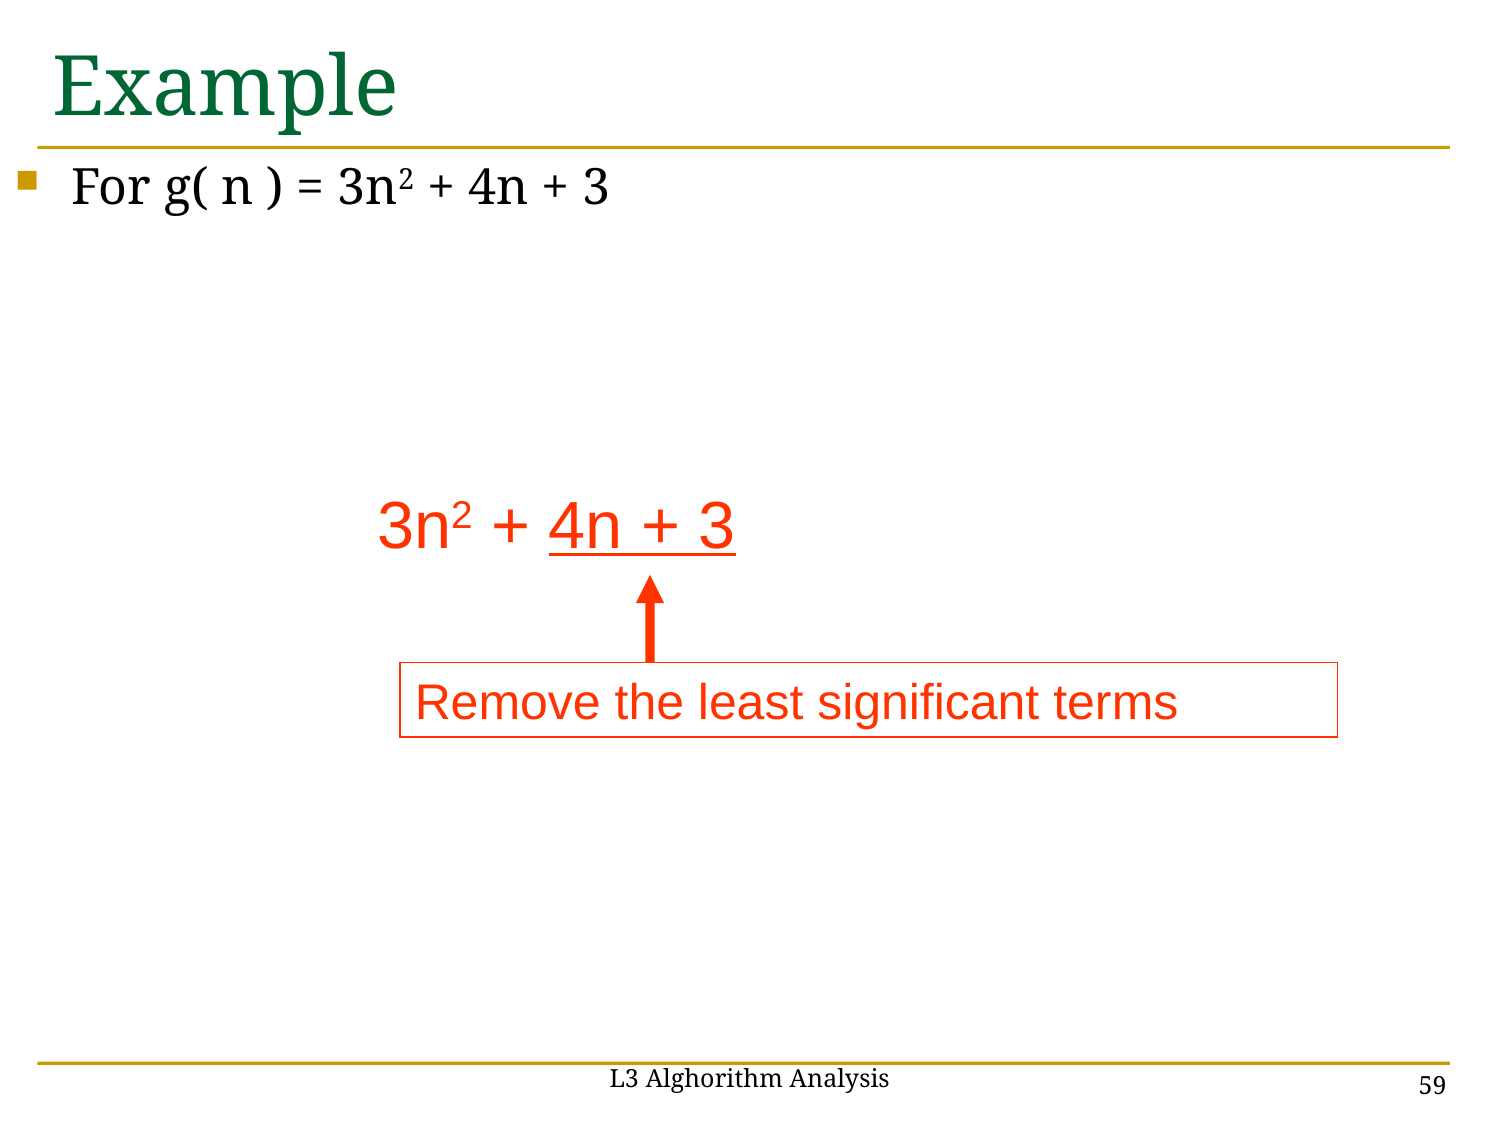

# Example
For g( n ) = 3n2 + 4n + 3
3n2 + 4n + 3
Remove the least significant terms
L3 Alghorithm Analysis